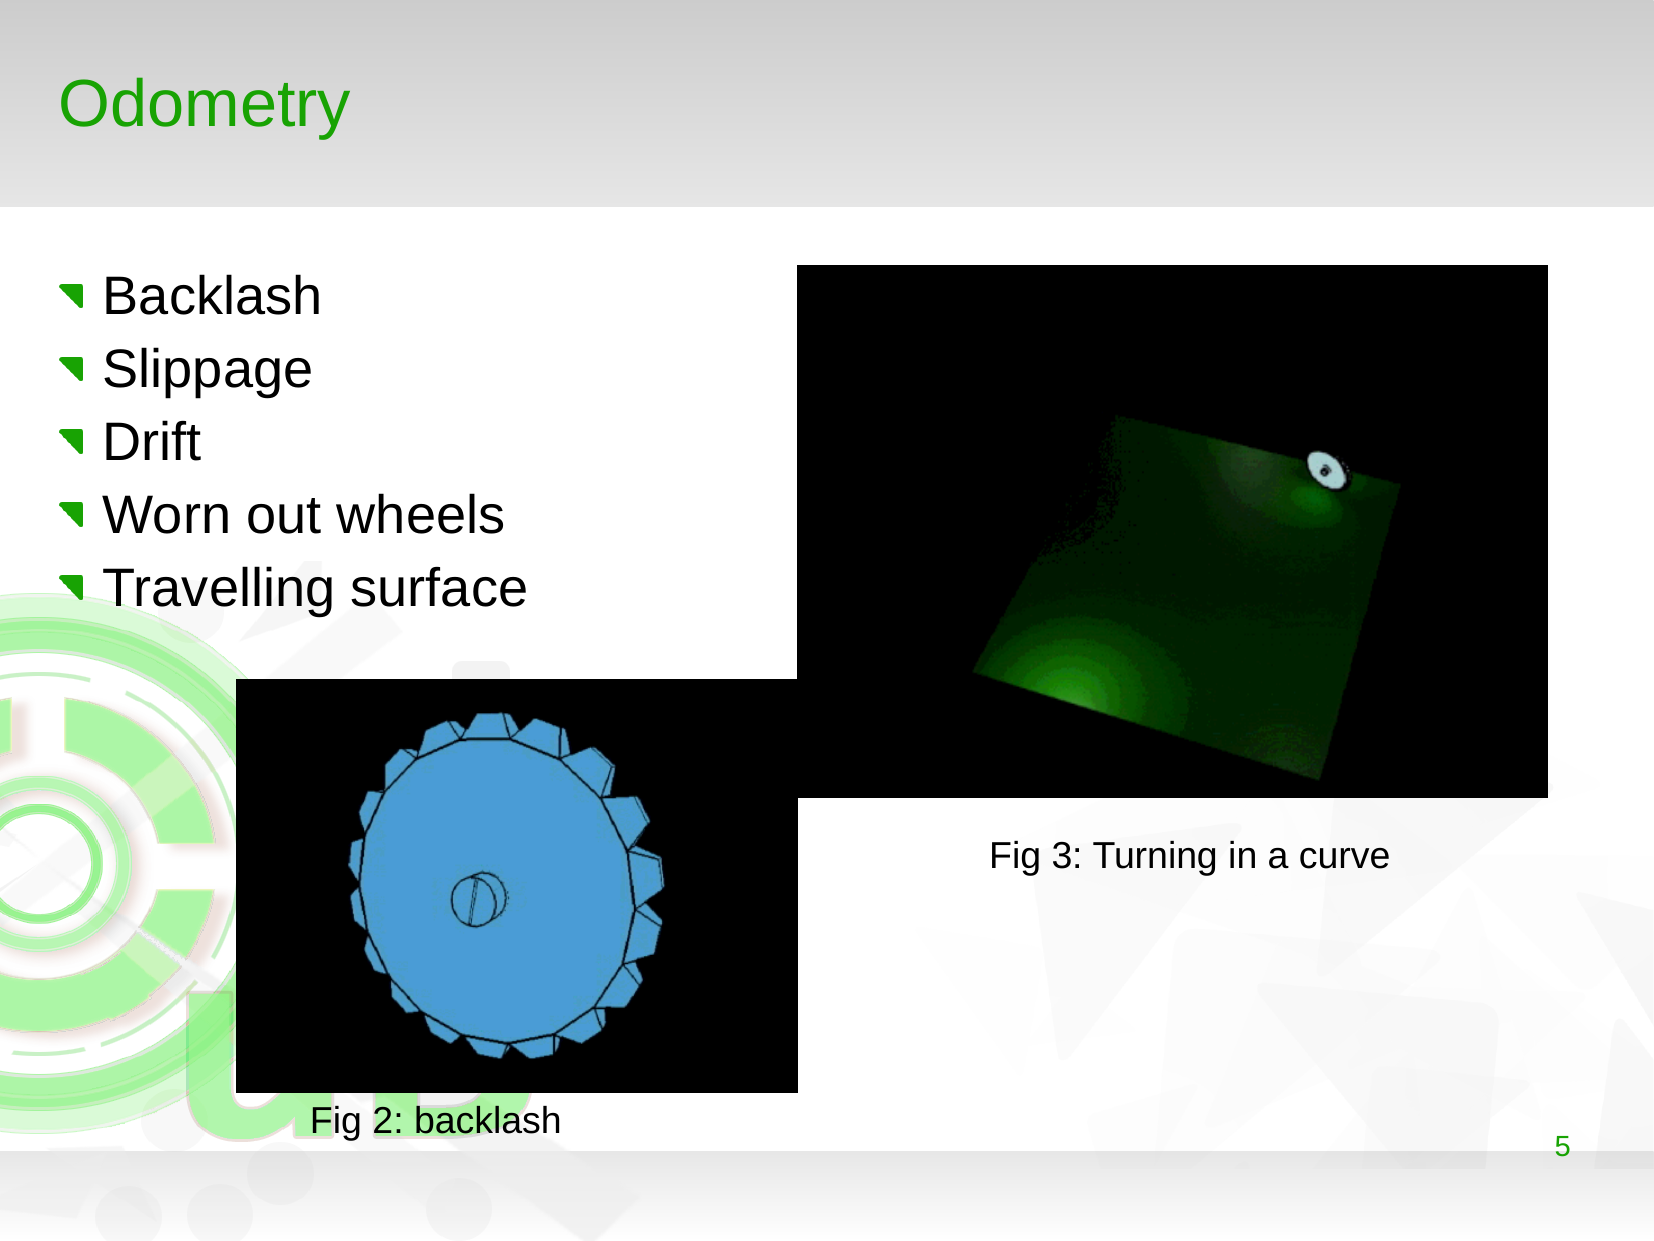

# Odometry
Backlash
Slippage
Drift
Worn out wheels
Travelling surface
Fig 3: Turning in a curve
Fig 2: backlash
5